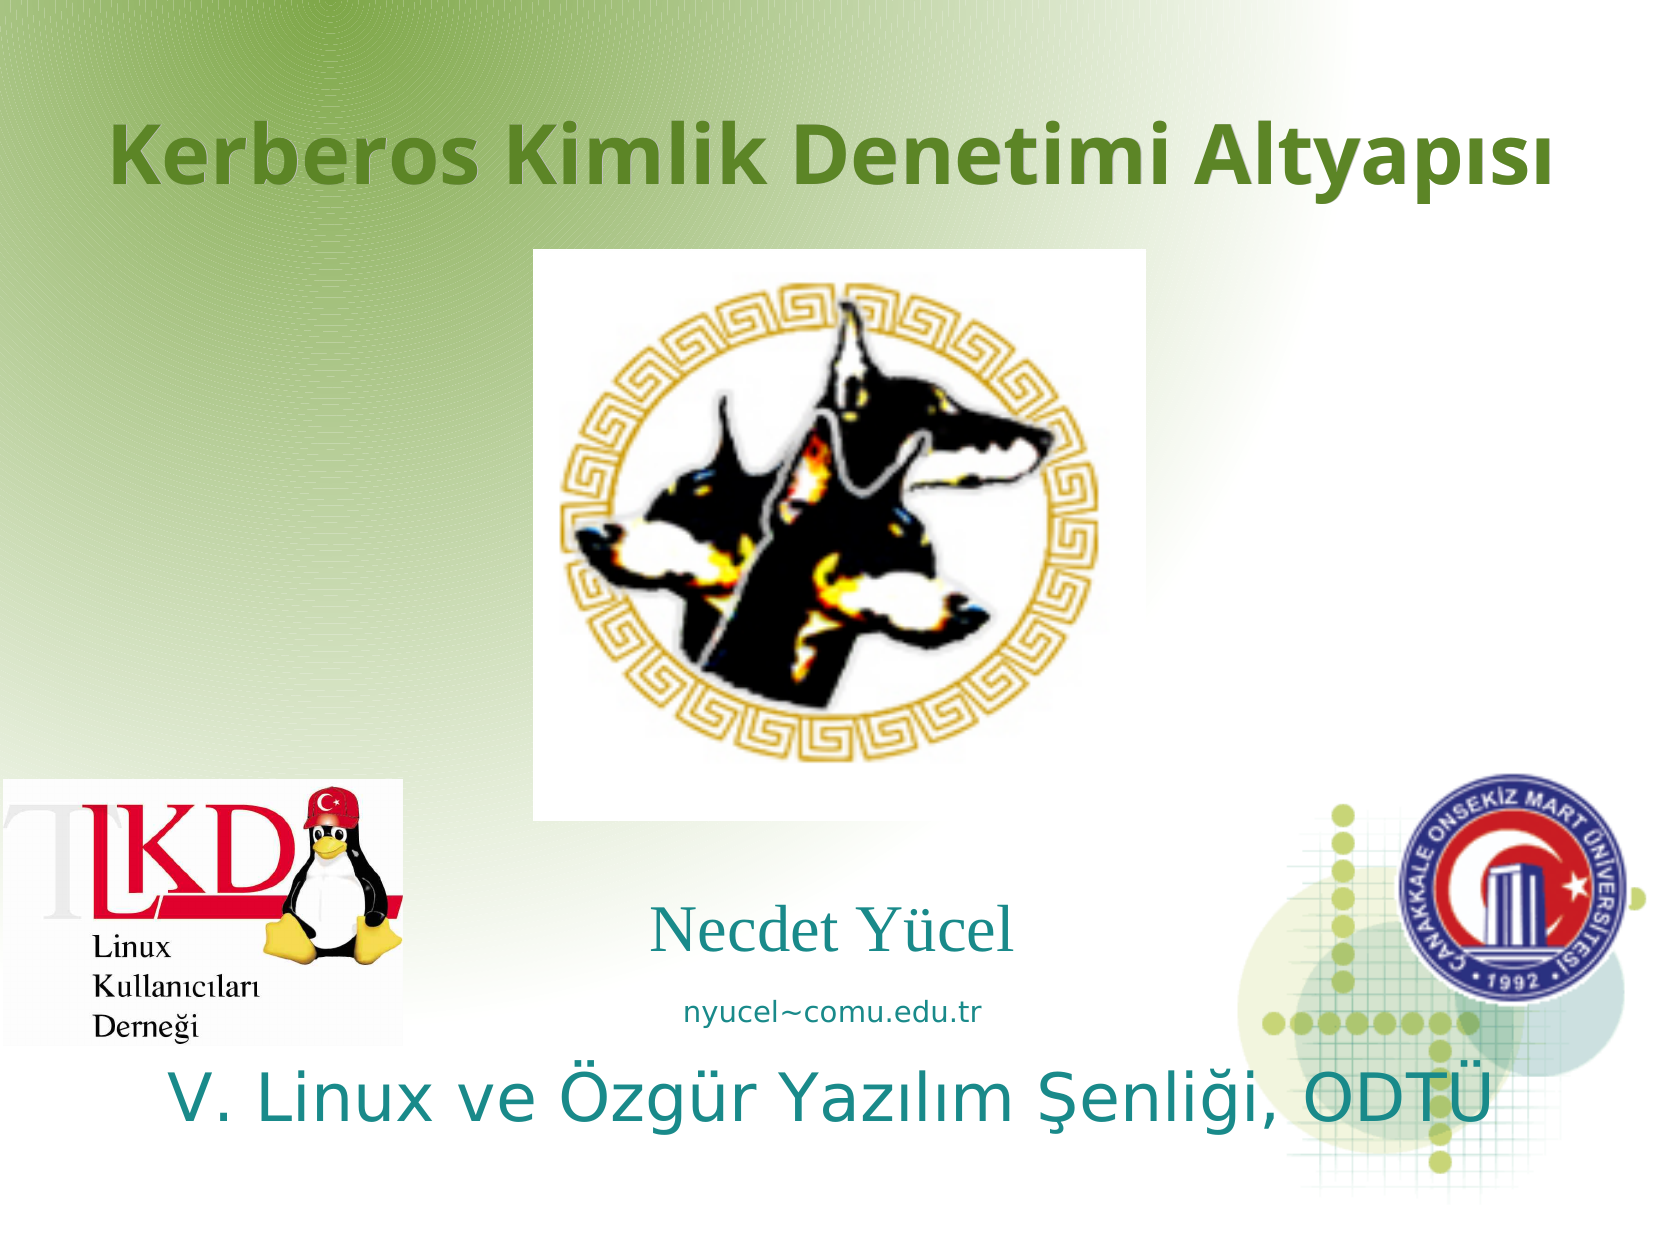

# Kerberos Kimlik Denetimi Altyapısı
Necdet Yücel
nyucel~comu.edu.tr
V. Linux ve Özgür Yazılım Şenliği, ODTÜ